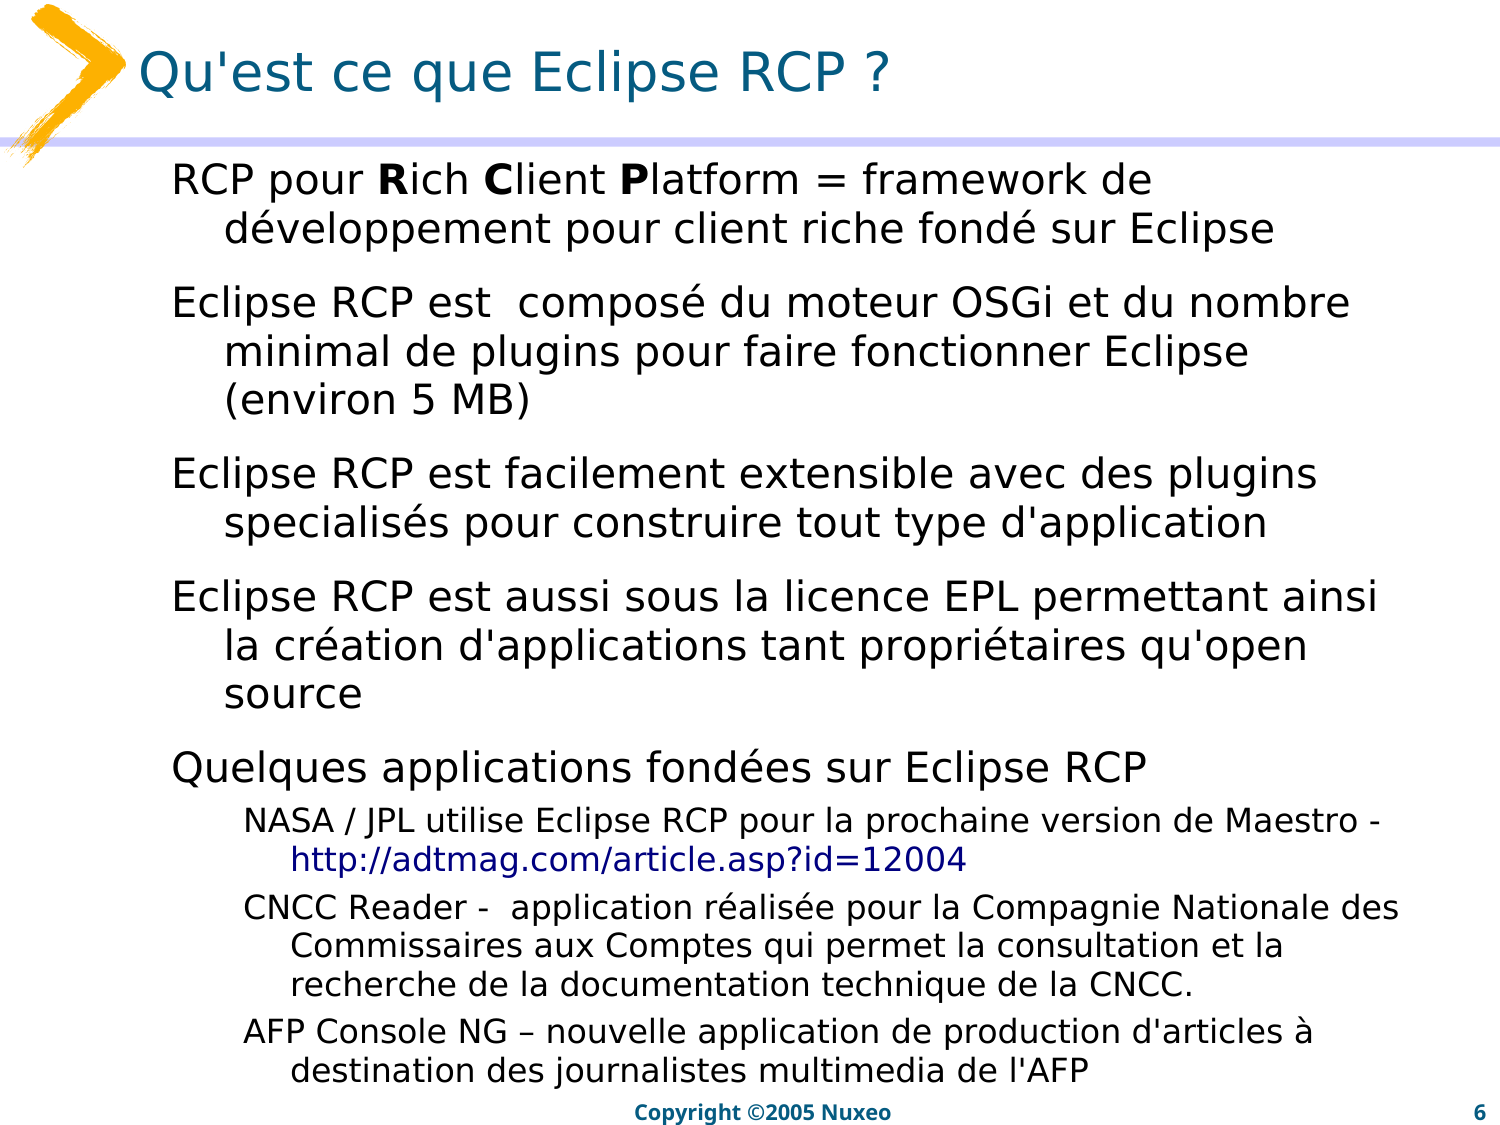

# Qu'est ce que Eclipse RCP ?
RCP pour Rich Client Platform = framework de développement pour client riche fondé sur Eclipse
Eclipse RCP est composé du moteur OSGi et du nombre minimal de plugins pour faire fonctionner Eclipse (environ 5 MB)
Eclipse RCP est facilement extensible avec des plugins specialisés pour construire tout type d'application
Eclipse RCP est aussi sous la licence EPL permettant ainsi la création d'applications tant propriétaires qu'open source
Quelques applications fondées sur Eclipse RCP
NASA / JPL utilise Eclipse RCP pour la prochaine version de Maestro - http://adtmag.com/article.asp?id=12004
CNCC Reader - application réalisée pour la Compagnie Nationale des Commissaires aux Comptes qui permet la consultation et la recherche de la documentation technique de la CNCC.
AFP Console NG – nouvelle application de production d'articles à destination des journalistes multimedia de l'AFP